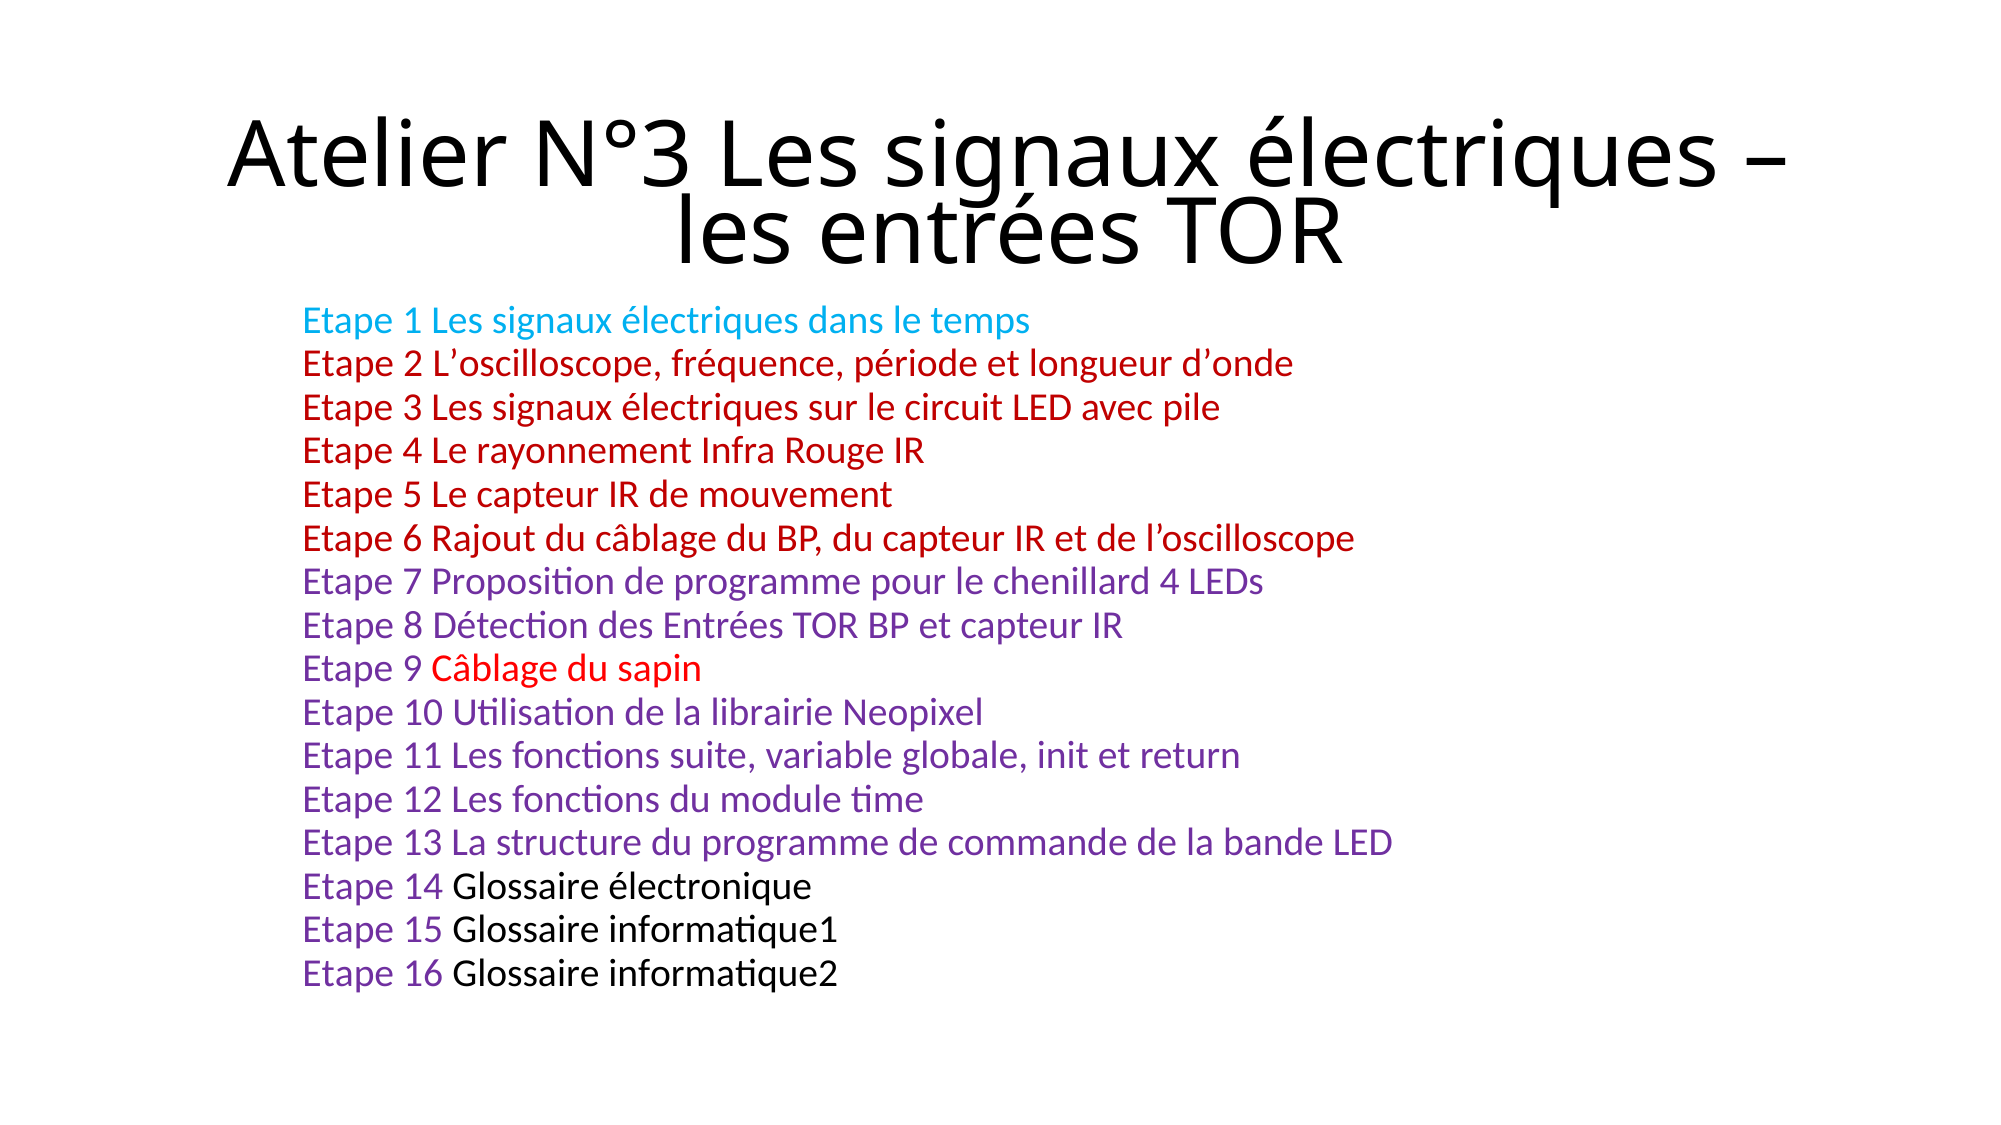

Atelier N°3 Les signaux électriques – les entrées TOR
Etape 1 Les signaux électriques dans le temps
Etape 2 L’oscilloscope, fréquence, période et longueur d’onde
Etape 3 Les signaux électriques sur le circuit LED avec pile
Etape 4 Le rayonnement Infra Rouge IR
Etape 5 Le capteur IR de mouvement
Etape 6 Rajout du câblage du BP, du capteur IR et de l’oscilloscope
Etape 7 Proposition de programme pour le chenillard 4 LEDs
Etape 8 Détection des Entrées TOR BP et capteur IR
Etape 9 Câblage du sapin
Etape 10 Utilisation de la librairie Neopixel
Etape 11 Les fonctions suite, variable globale, init et return
Etape 12 Les fonctions du module time
Etape 13 La structure du programme de commande de la bande LED
Etape 14 Glossaire électronique
Etape 15 Glossaire informatique1
Etape 16 Glossaire informatique2